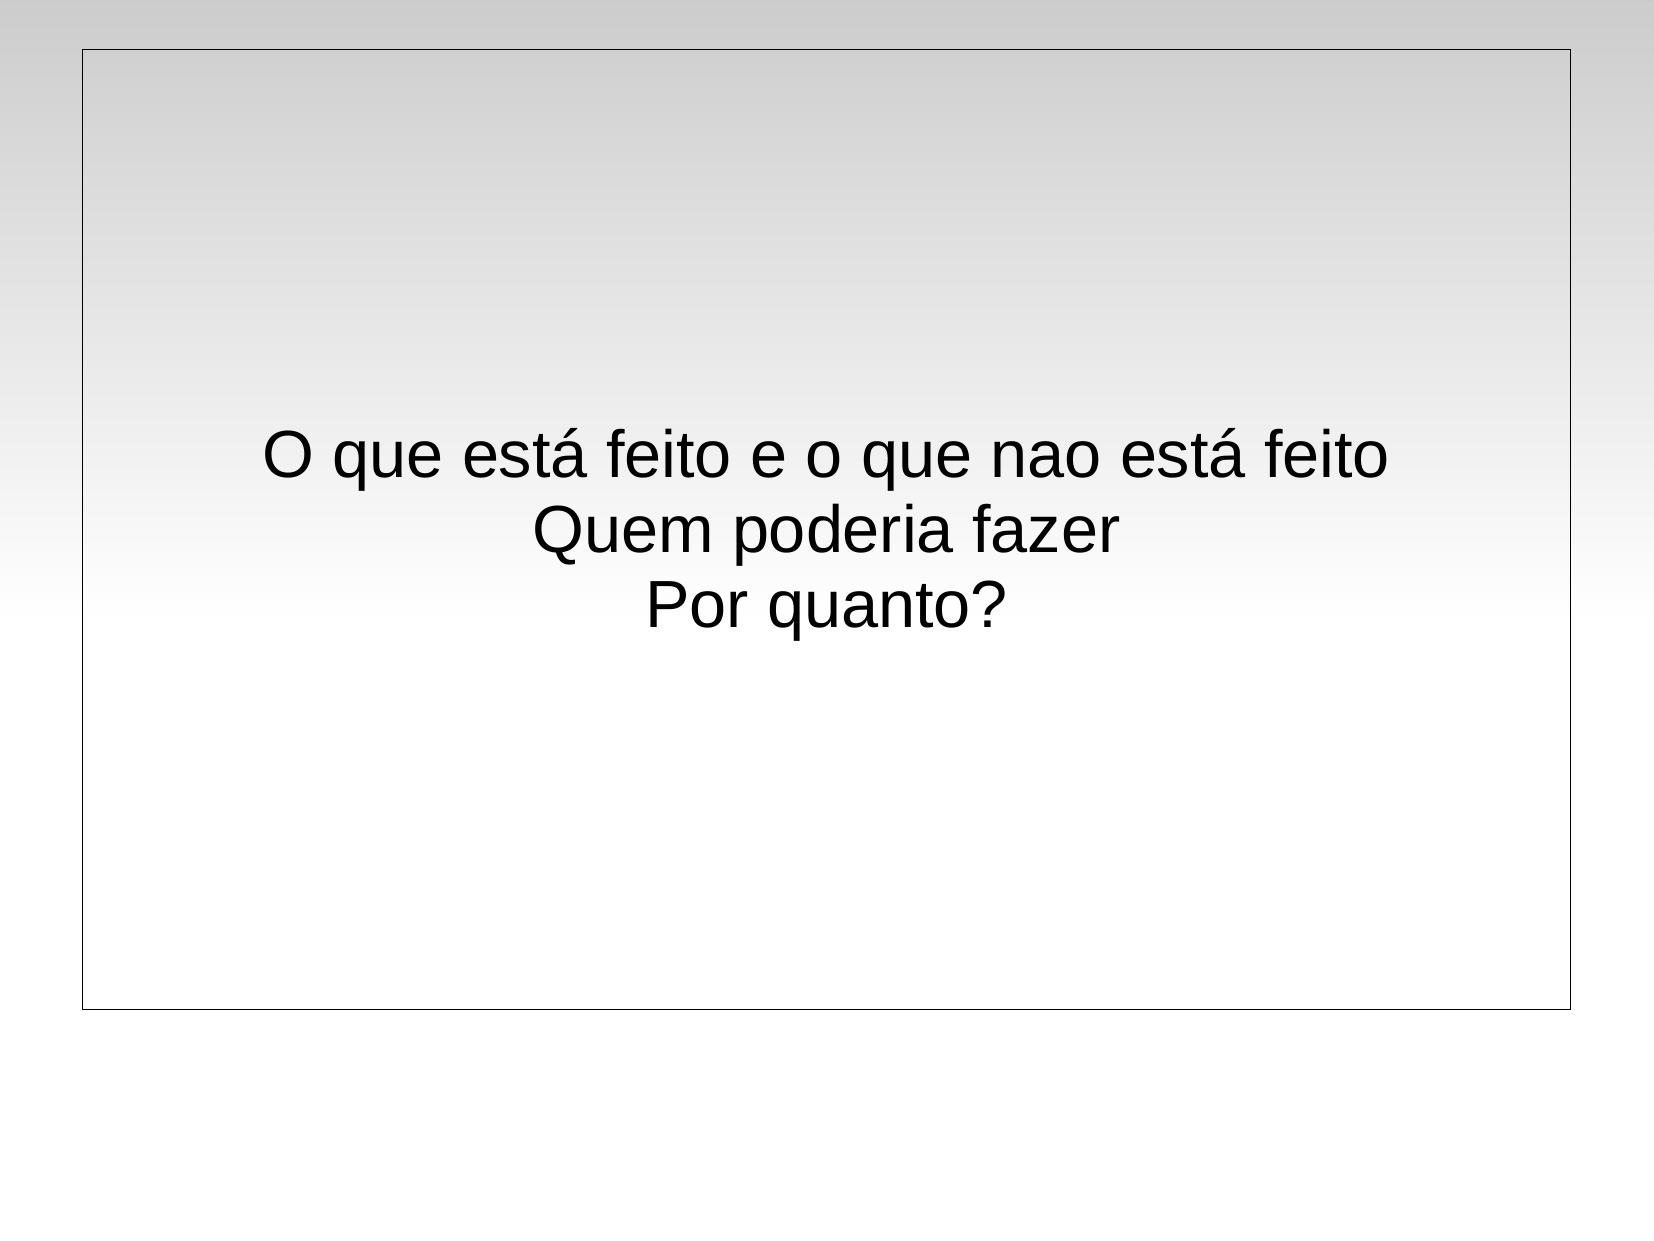

# O que está feito e o que nao está feito
Quem poderia fazer
Por quanto?